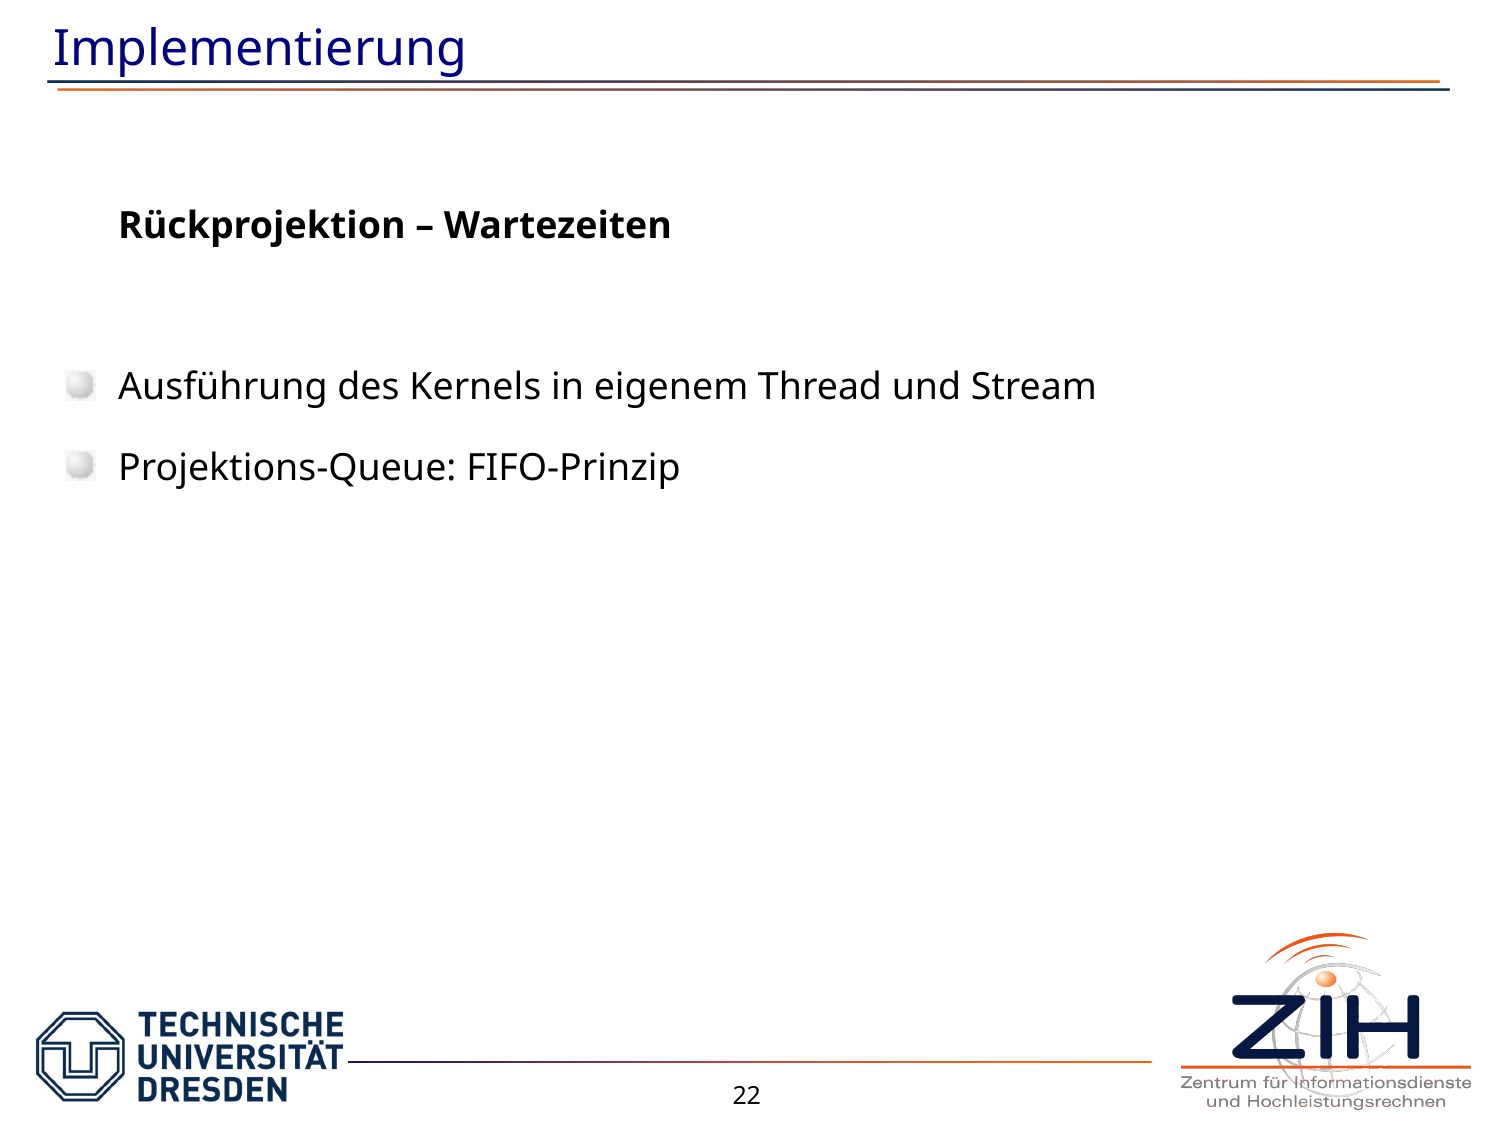

# Implementierung
Rückprojektion – Wartezeiten
Ausführung des Kernels in eigenem Thread und Stream
Projektions-Queue: FIFO-Prinzip
22